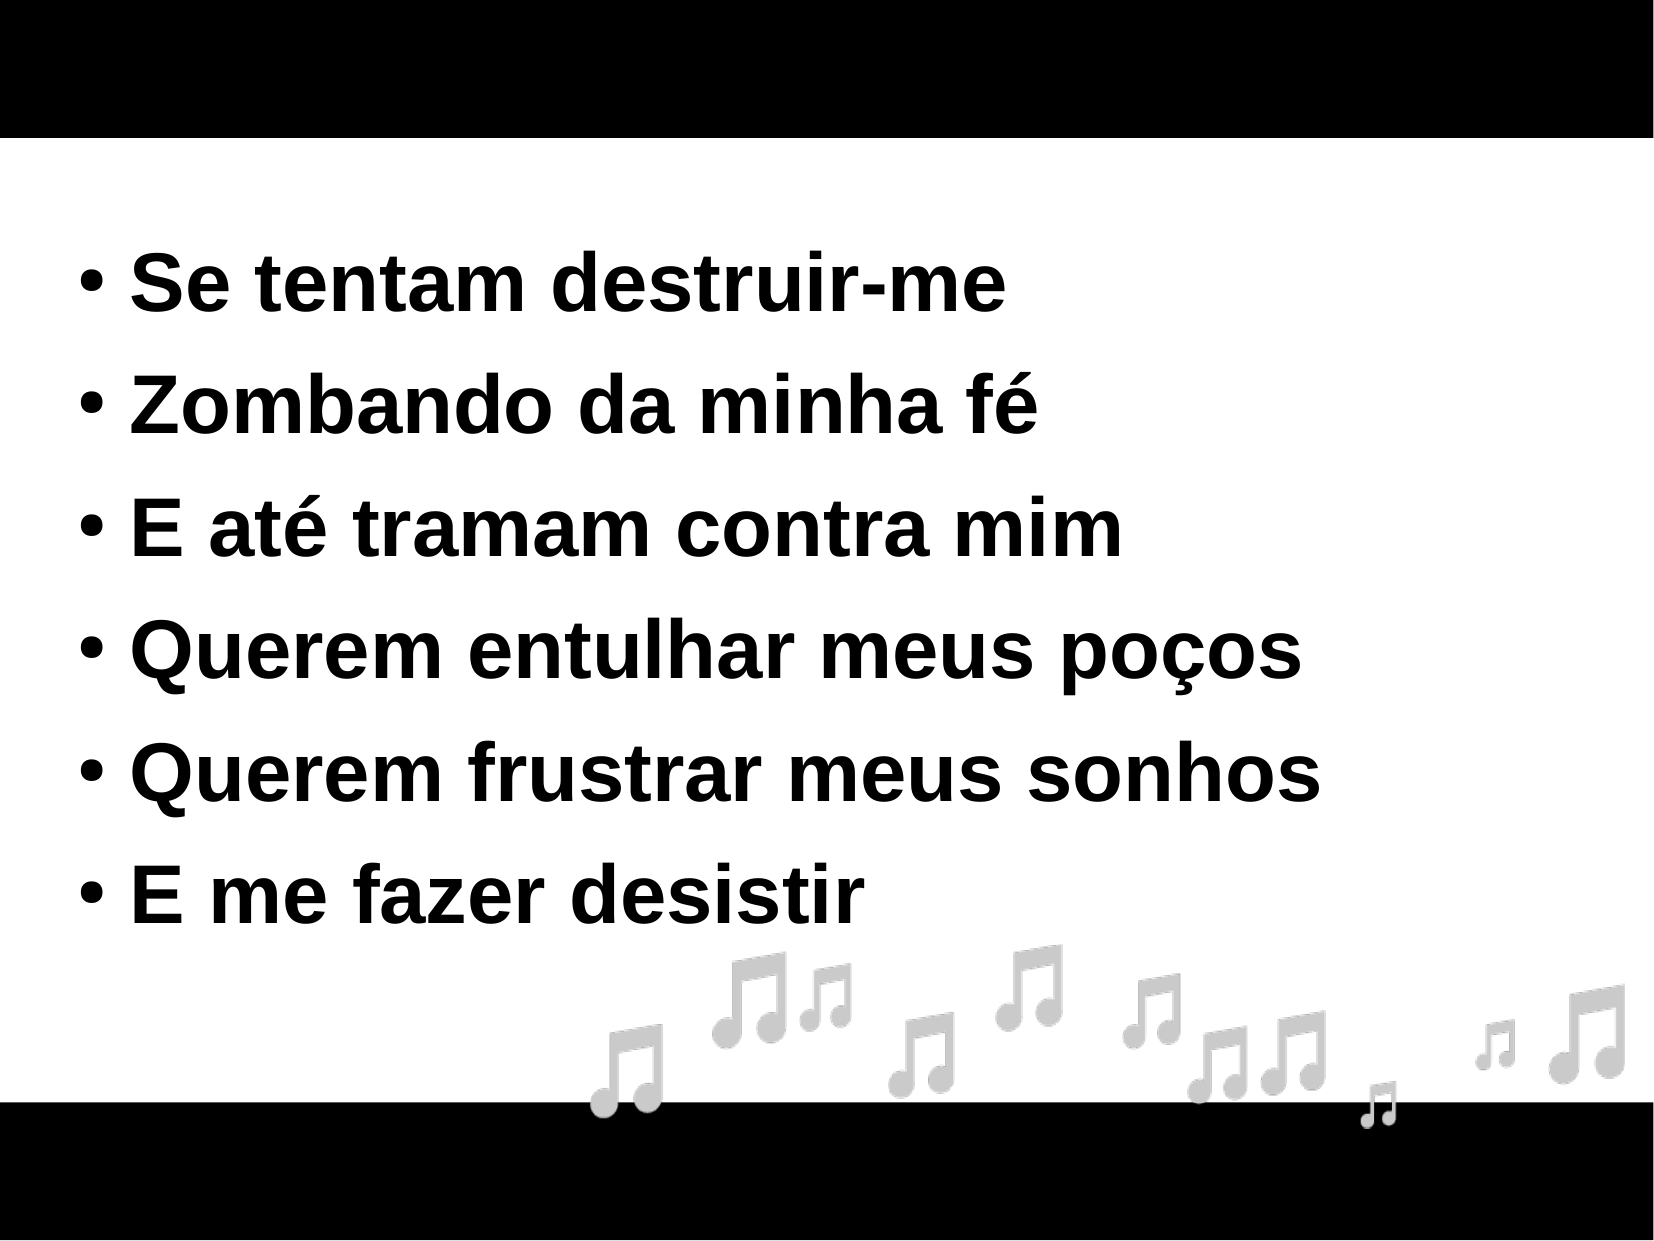

# Se tentam destruir-me
Zombando da minha fé
E até tramam contra mim
Querem entulhar meus poços
Querem frustrar meus sonhos
E me fazer desistir